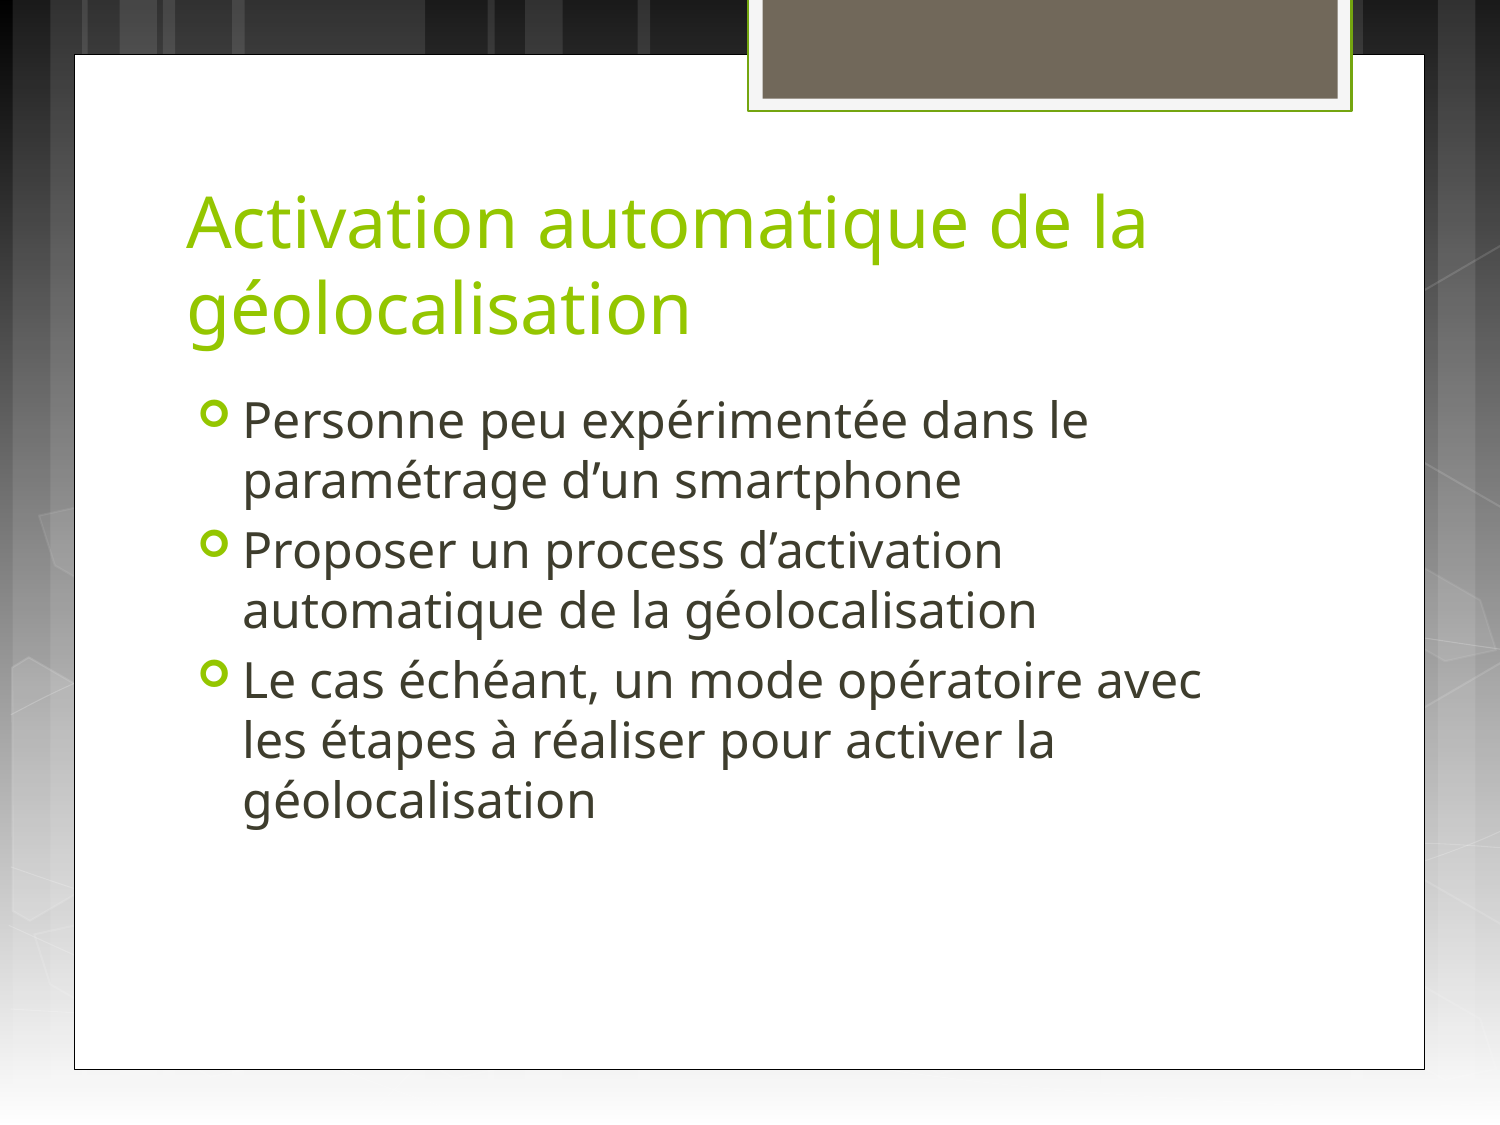

# Activation automatique de la géolocalisation
Personne peu expérimentée dans le paramétrage d’un smartphone
Proposer un process d’activation automatique de la géolocalisation
Le cas échéant, un mode opératoire avec les étapes à réaliser pour activer la géolocalisation